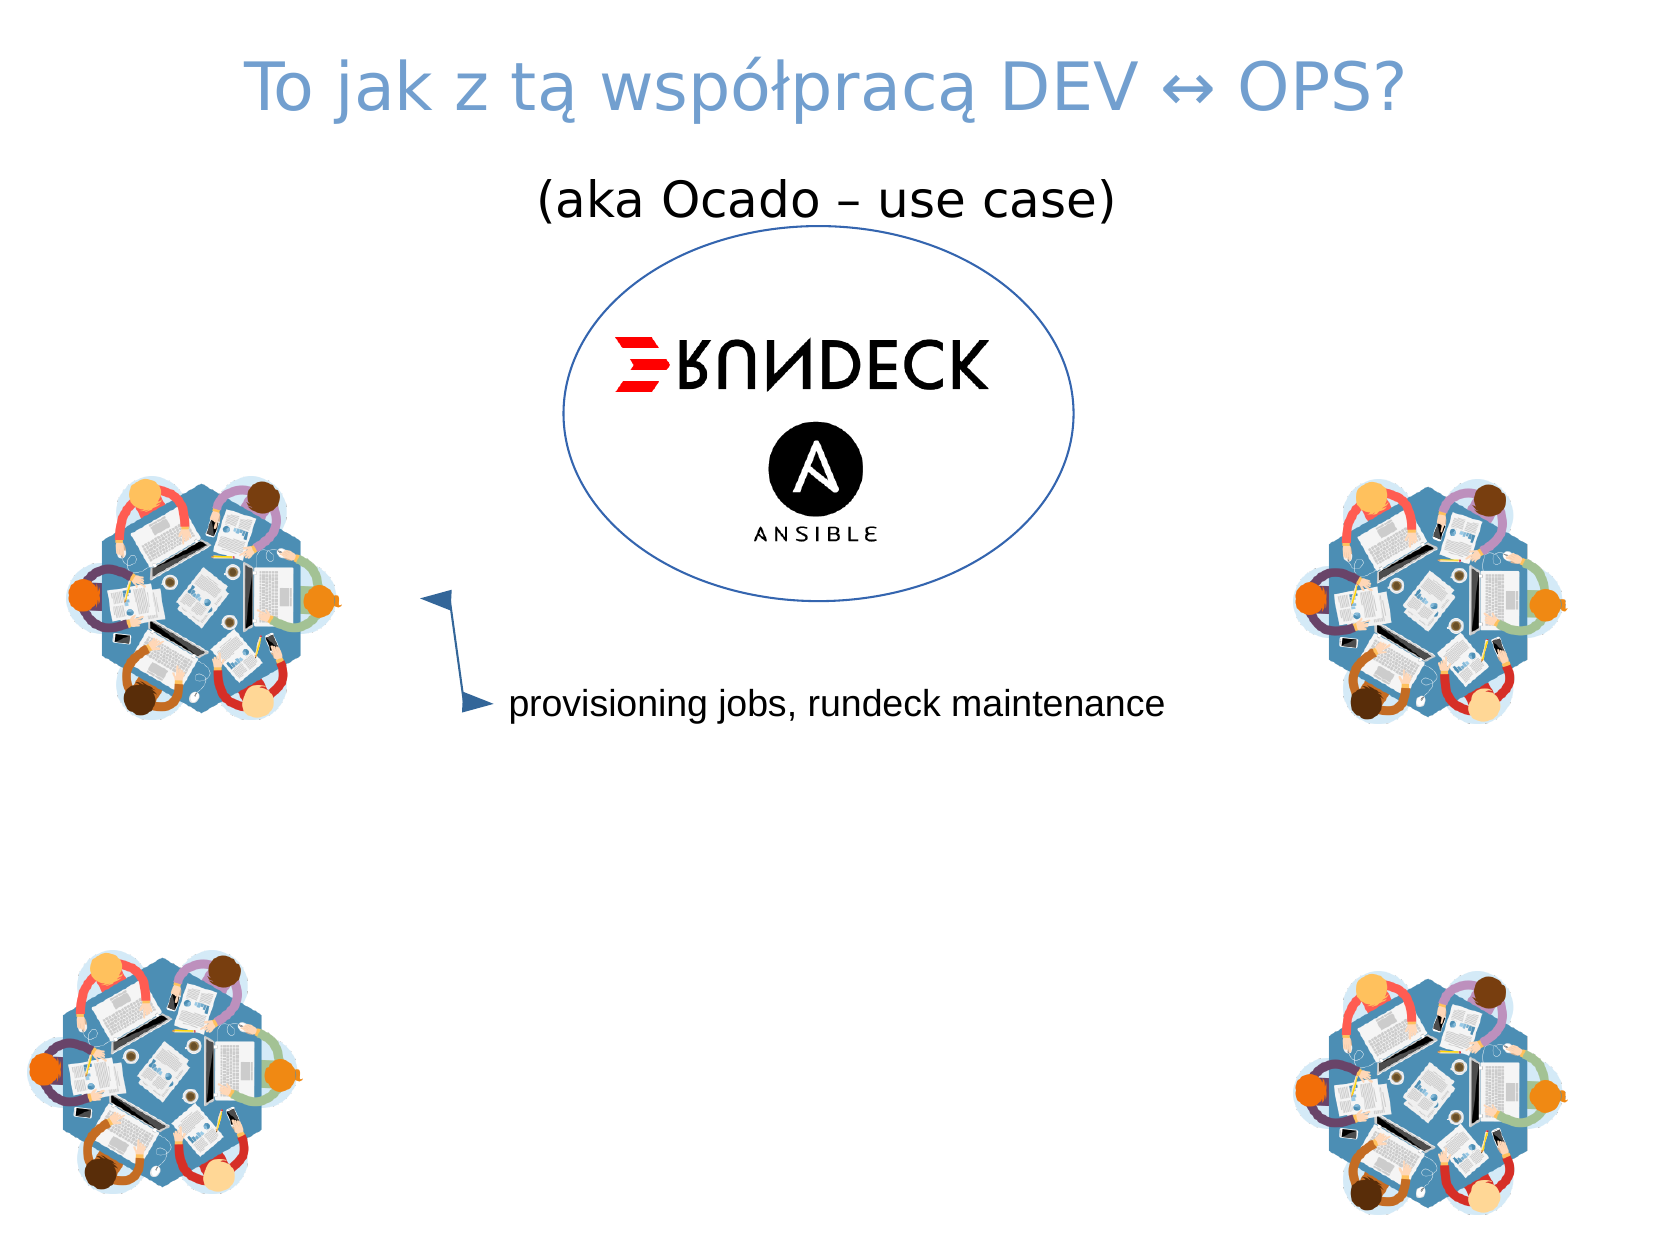

To jak z tą współpracą DEV ↔ OPS?
(aka Ocado – use case)
provisioning jobs, rundeck maintenance